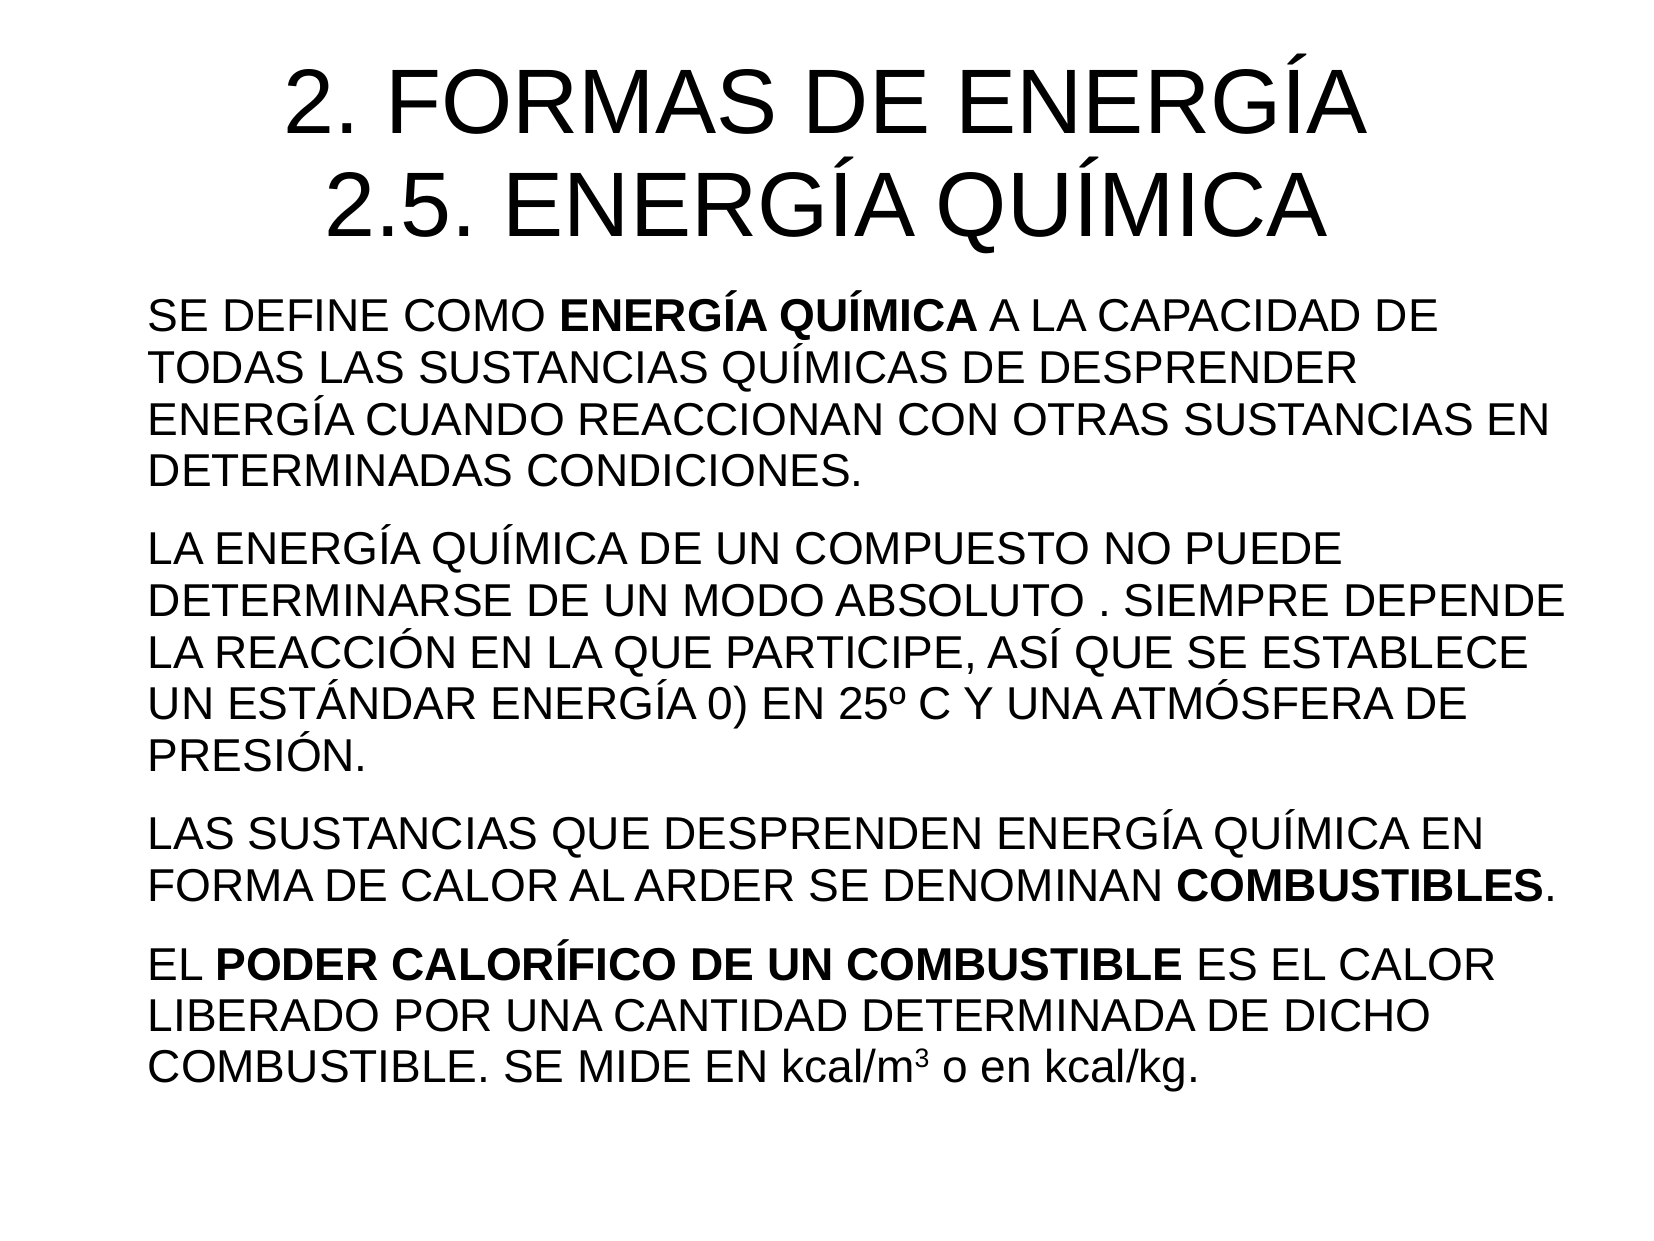

# 2. FORMAS DE ENERGÍA 2.5. ENERGÍA QUÍMICA
SE DEFINE COMO ENERGÍA QUÍMICA A LA CAPACIDAD DE TODAS LAS SUSTANCIAS QUÍMICAS DE DESPRENDER ENERGÍA CUANDO REACCIONAN CON OTRAS SUSTANCIAS EN DETERMINADAS CONDICIONES.
LA ENERGÍA QUÍMICA DE UN COMPUESTO NO PUEDE DETERMINARSE DE UN MODO ABSOLUTO . SIEMPRE DEPENDE LA REACCIÓN EN LA QUE PARTICIPE, ASÍ QUE SE ESTABLECE UN ESTÁNDAR ENERGÍA 0) EN 25º C Y UNA ATMÓSFERA DE PRESIÓN.
LAS SUSTANCIAS QUE DESPRENDEN ENERGÍA QUÍMICA EN FORMA DE CALOR AL ARDER SE DENOMINAN COMBUSTIBLES.
EL PODER CALORÍFICO DE UN COMBUSTIBLE ES EL CALOR LIBERADO POR UNA CANTIDAD DETERMINADA DE DICHO COMBUSTIBLE. SE MIDE EN kcal/m3 o en kcal/kg.